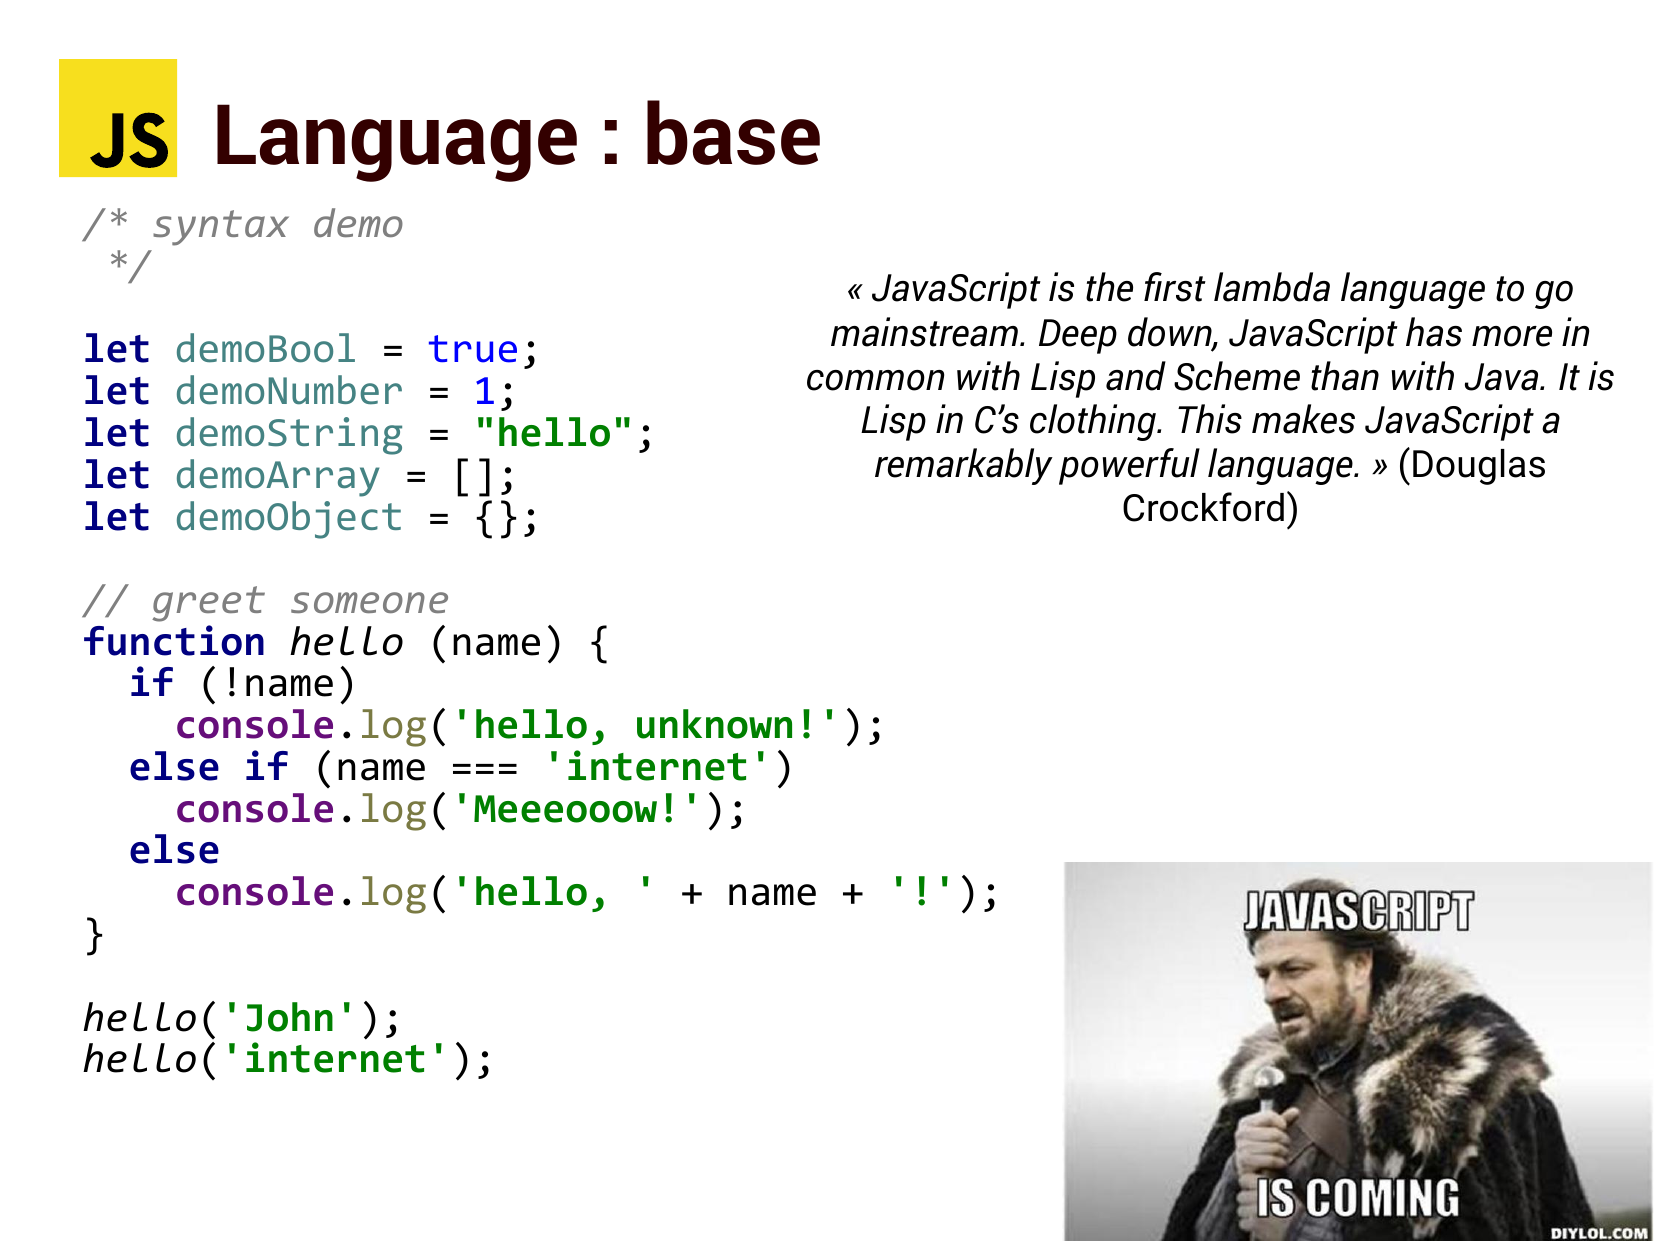

# Language : base
/* syntax demo
 */
let demoBool = true;
let demoNumber = 1;
let demoString = "hello";
let demoArray = [];
let demoObject = {};
// greet someone
function hello (name) {
 if (!name)
 console.log('hello, unknown!');
 else if (name === 'internet')
 console.log('Meeeooow!');
 else
 console.log('hello, ' + name + '!');
}
hello('John');
hello('internet');
« JavaScript is the first lambda language to go mainstream. Deep down, JavaScript has more in common with Lisp and Scheme than with Java. It is Lisp in C’s clothing. This makes JavaScript a remarkably powerful language. » (Douglas Crockford)